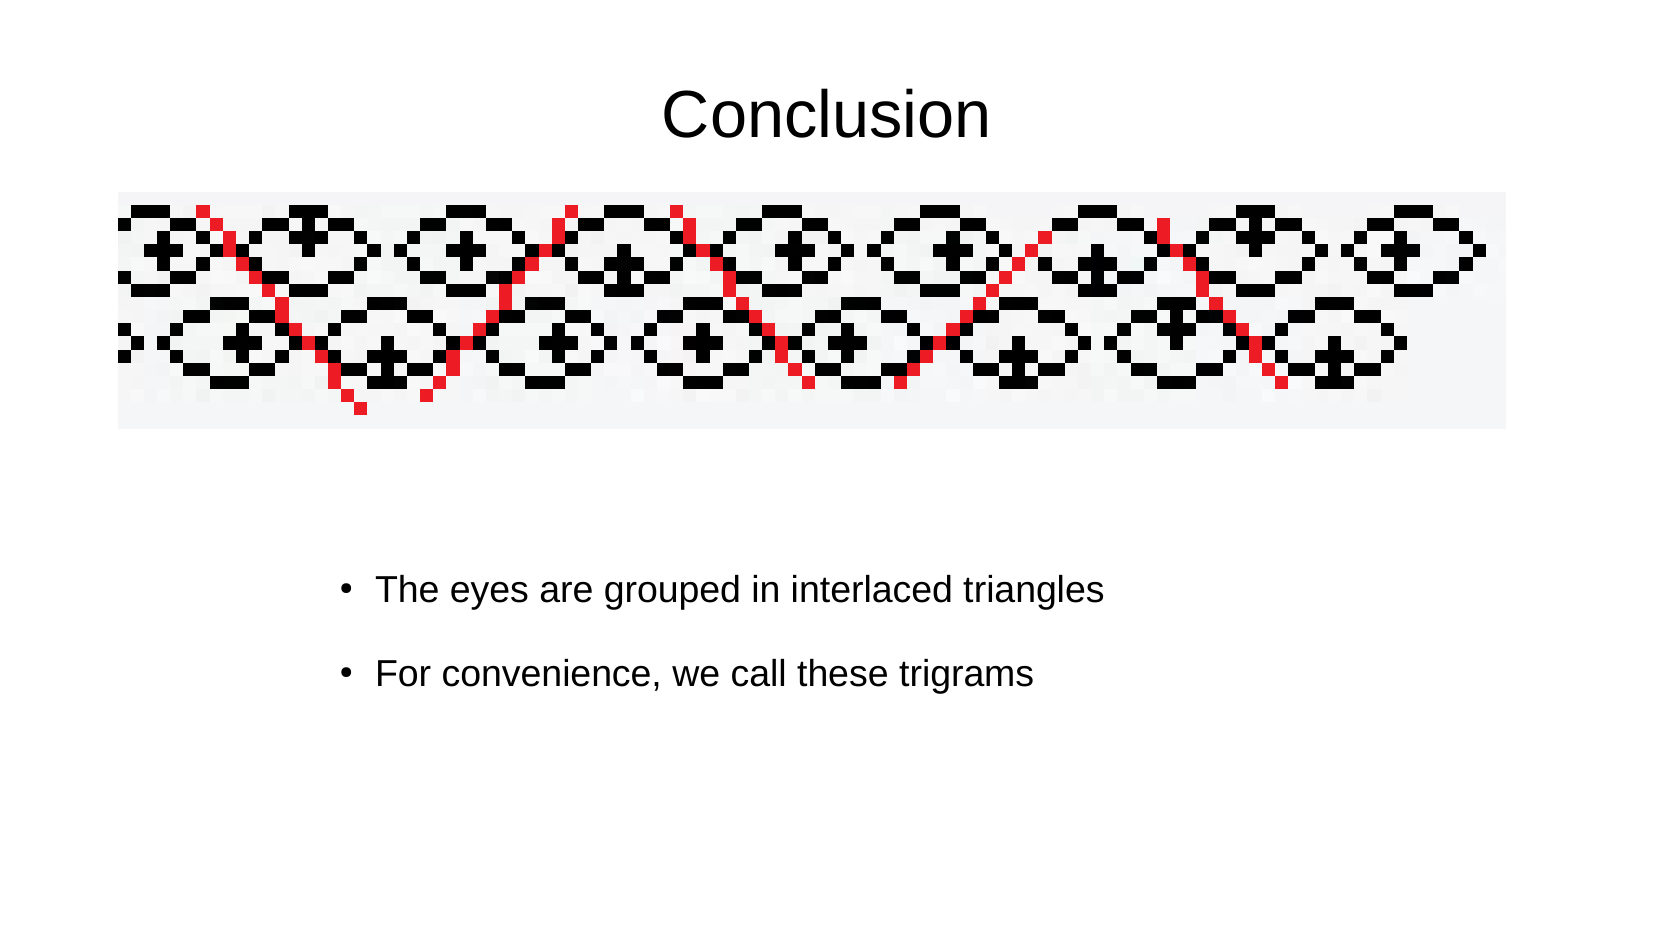

# Conclusion
The eyes are grouped in interlaced triangles
For convenience, we call these trigrams